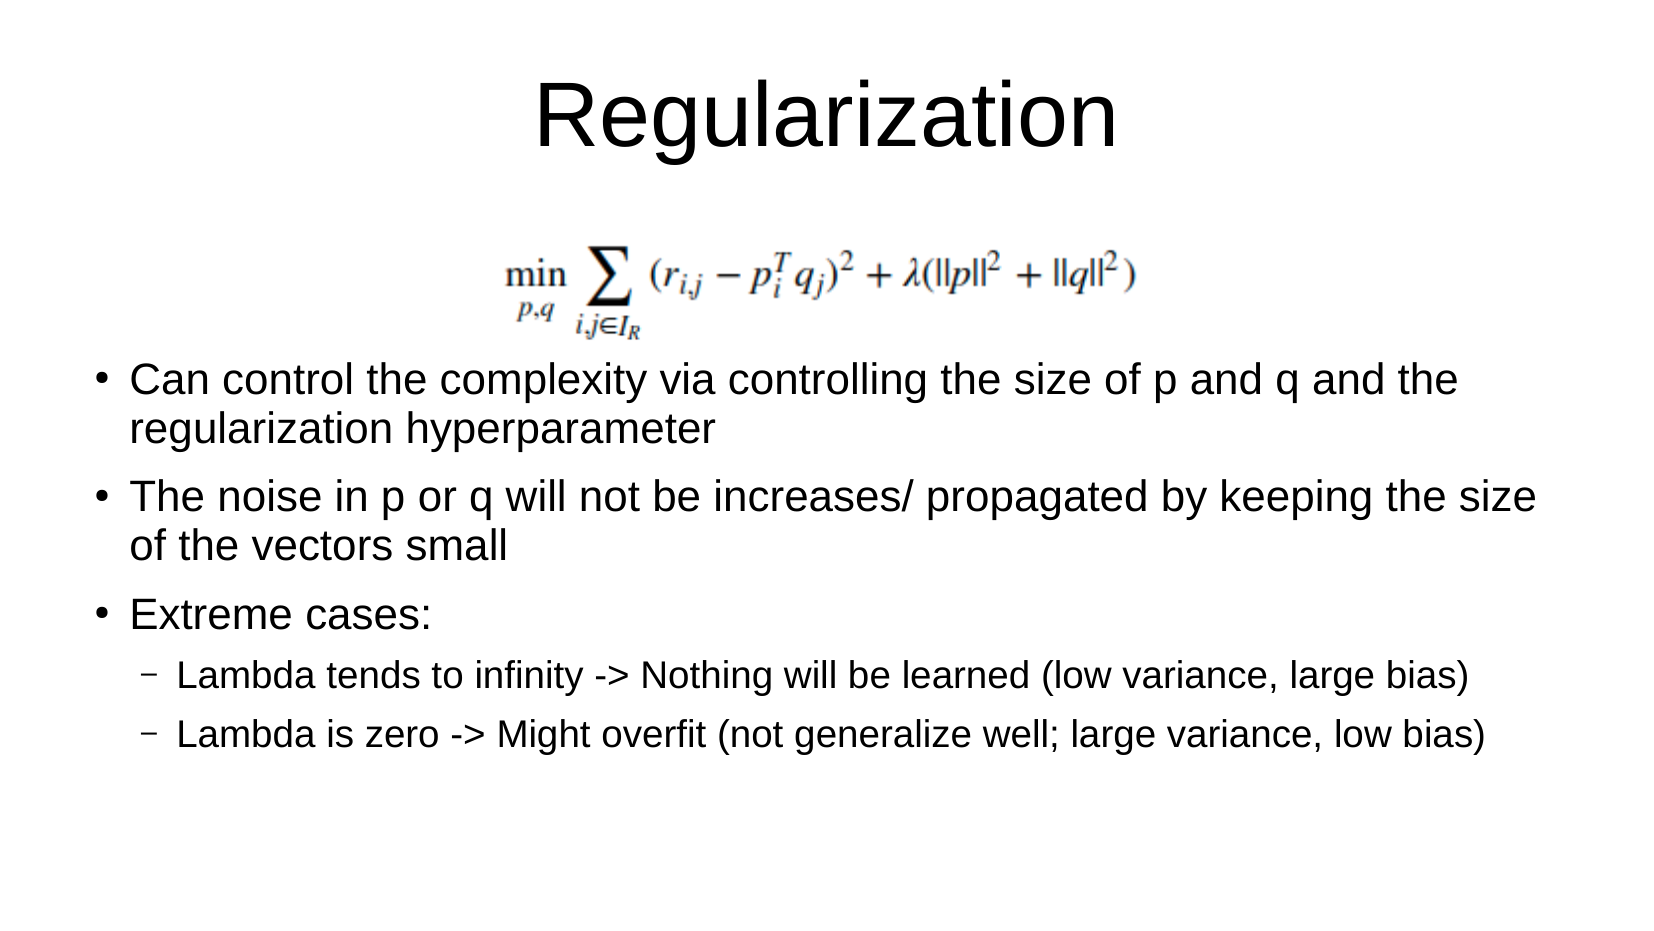

# Regularization
Can control the complexity via controlling the size of p and q and the regularization hyperparameter
The noise in p or q will not be increases/ propagated by keeping the size of the vectors small
Extreme cases:
Lambda tends to infinity -> Nothing will be learned (low variance, large bias)
Lambda is zero -> Might overfit (not generalize well; large variance, low bias)